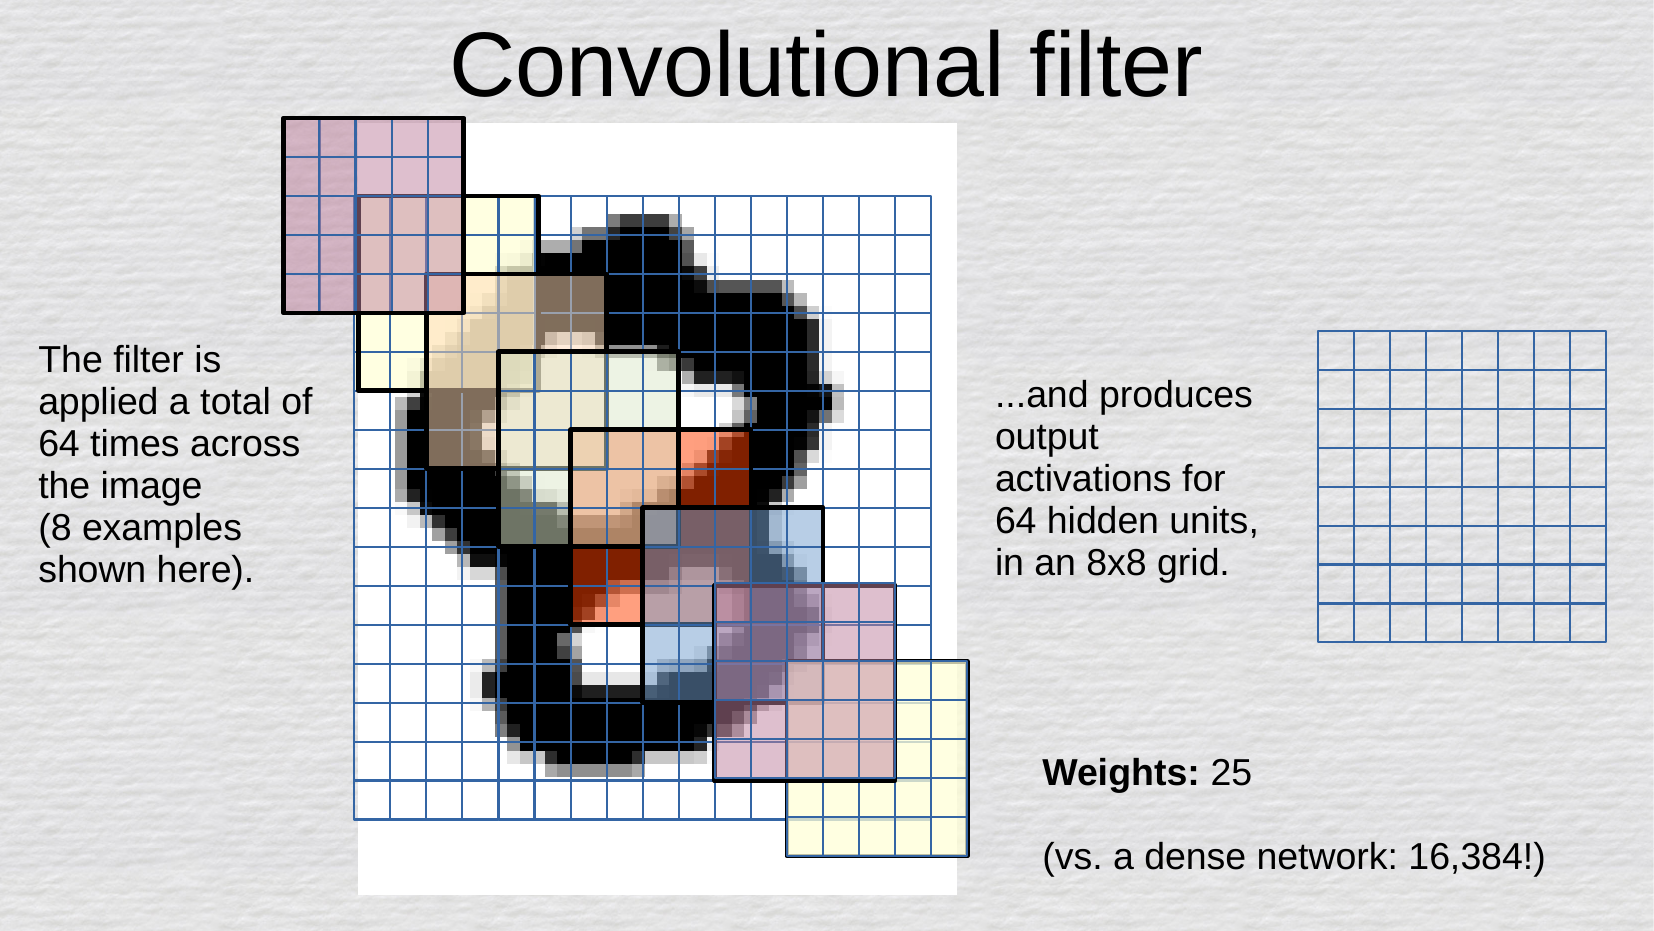

# Convolutional filter
The filter is applied a total of 64 times across the image
(8 examples shown here).
...and produces output activations for 64 hidden units, in an 8x8 grid.
Weights: 25
(vs. a dense network: 16,384!)